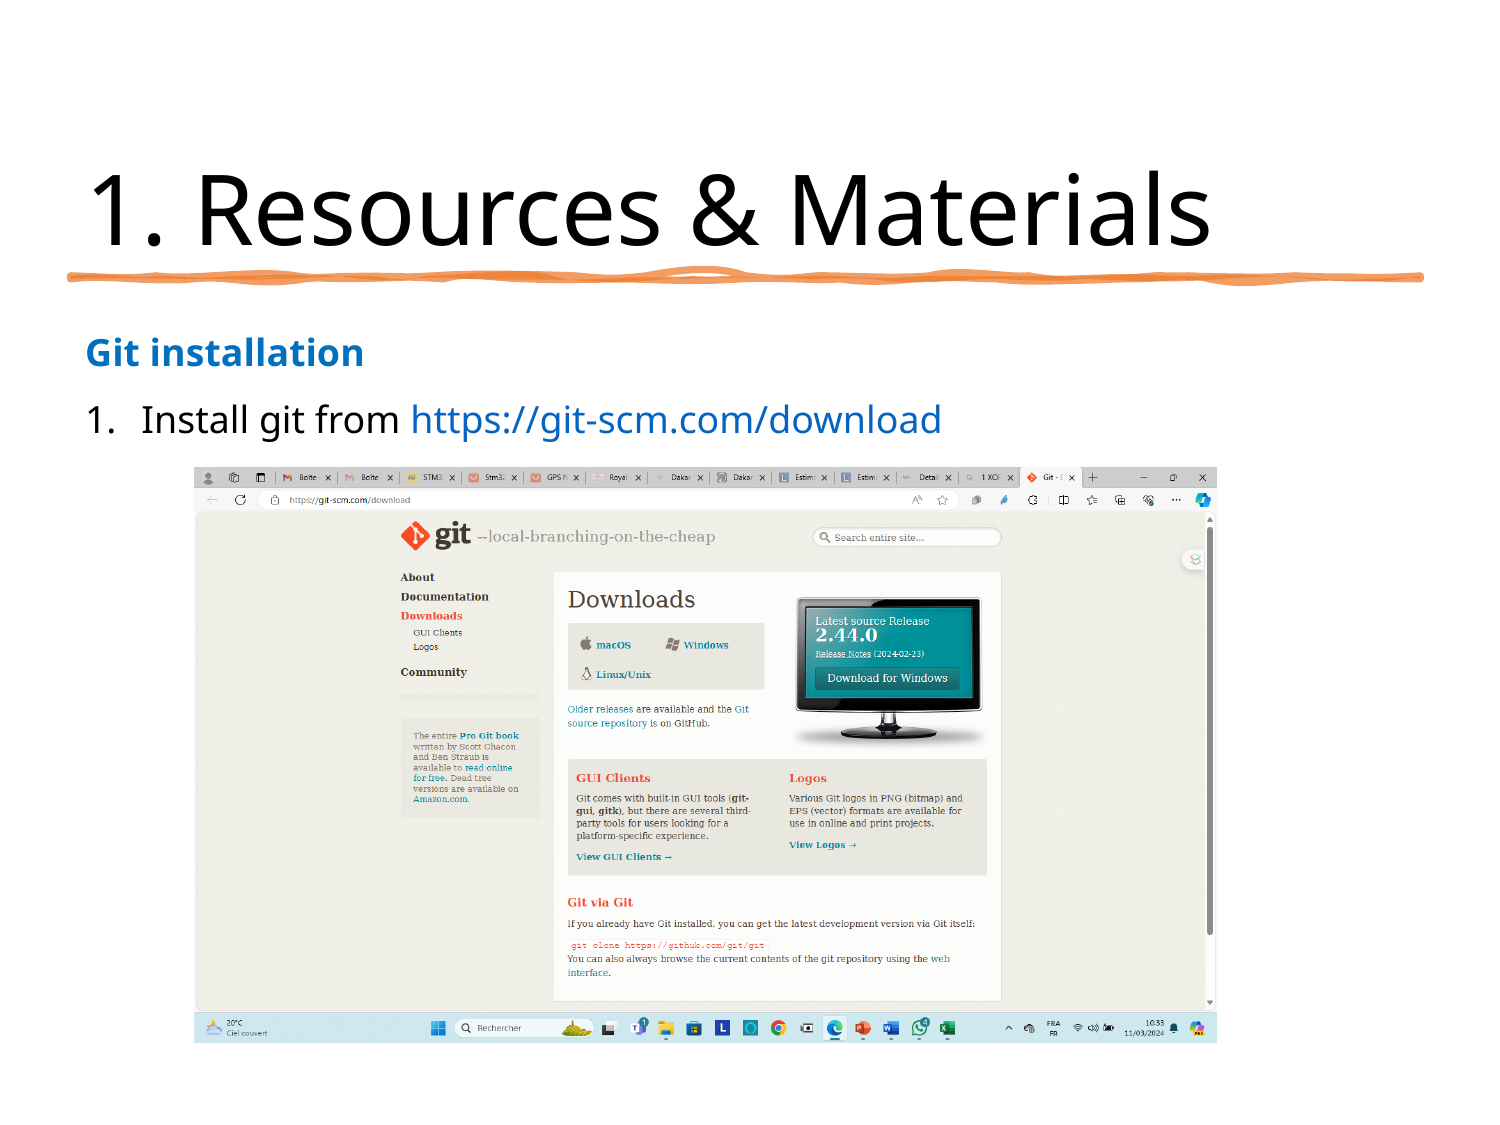

# 1. Resources & Materials
Git installation
Install git from https://git-scm.com/download